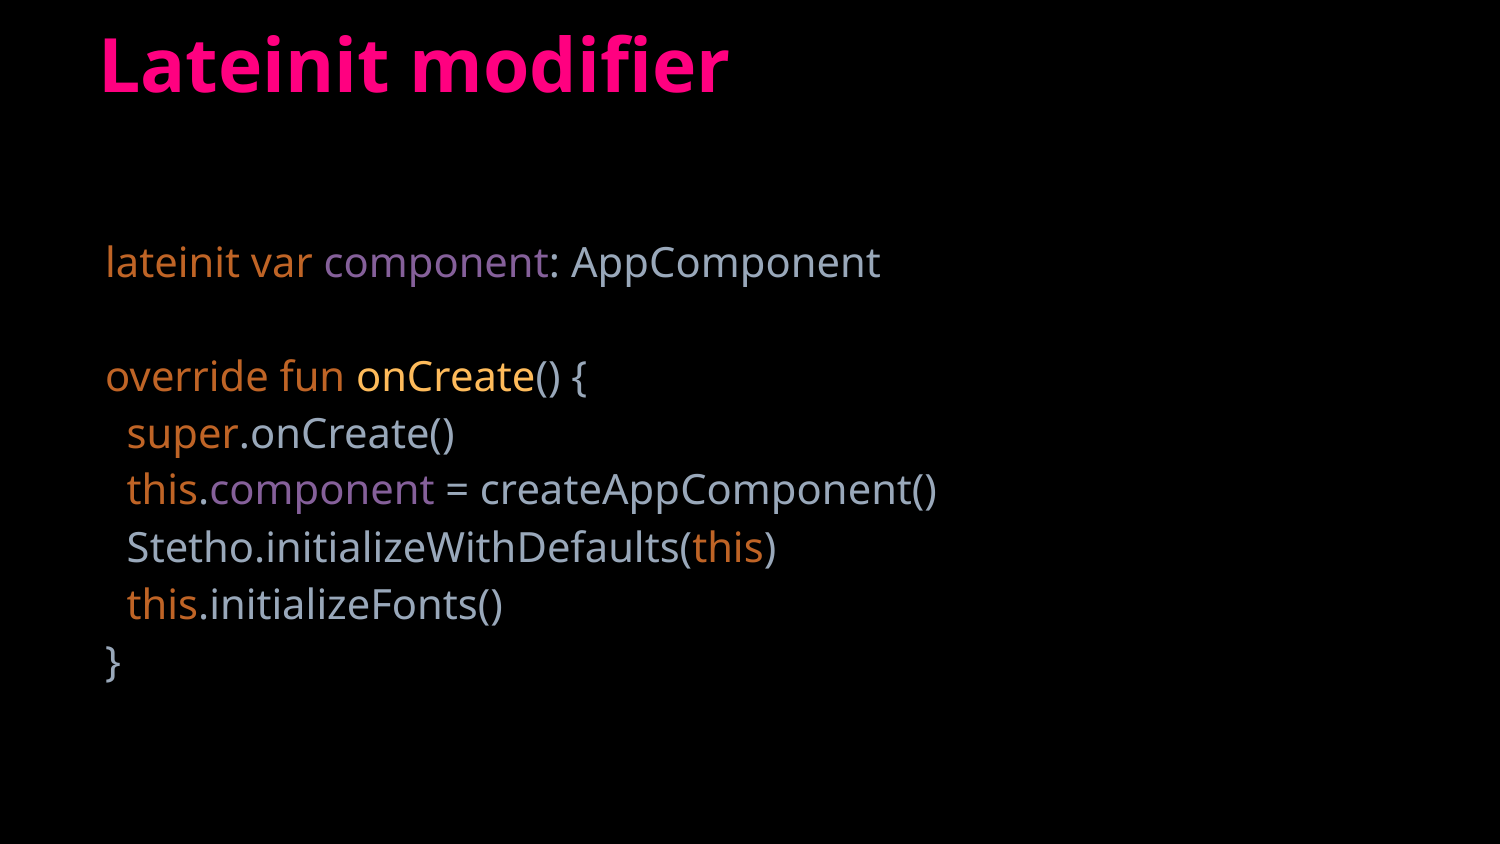

# Lateinit modifier
lateinit var component: AppComponent
override fun onCreate() {
 super.onCreate()
 this.component = createAppComponent()
 Stetho.initializeWithDefaults(this)
 this.initializeFonts()
}